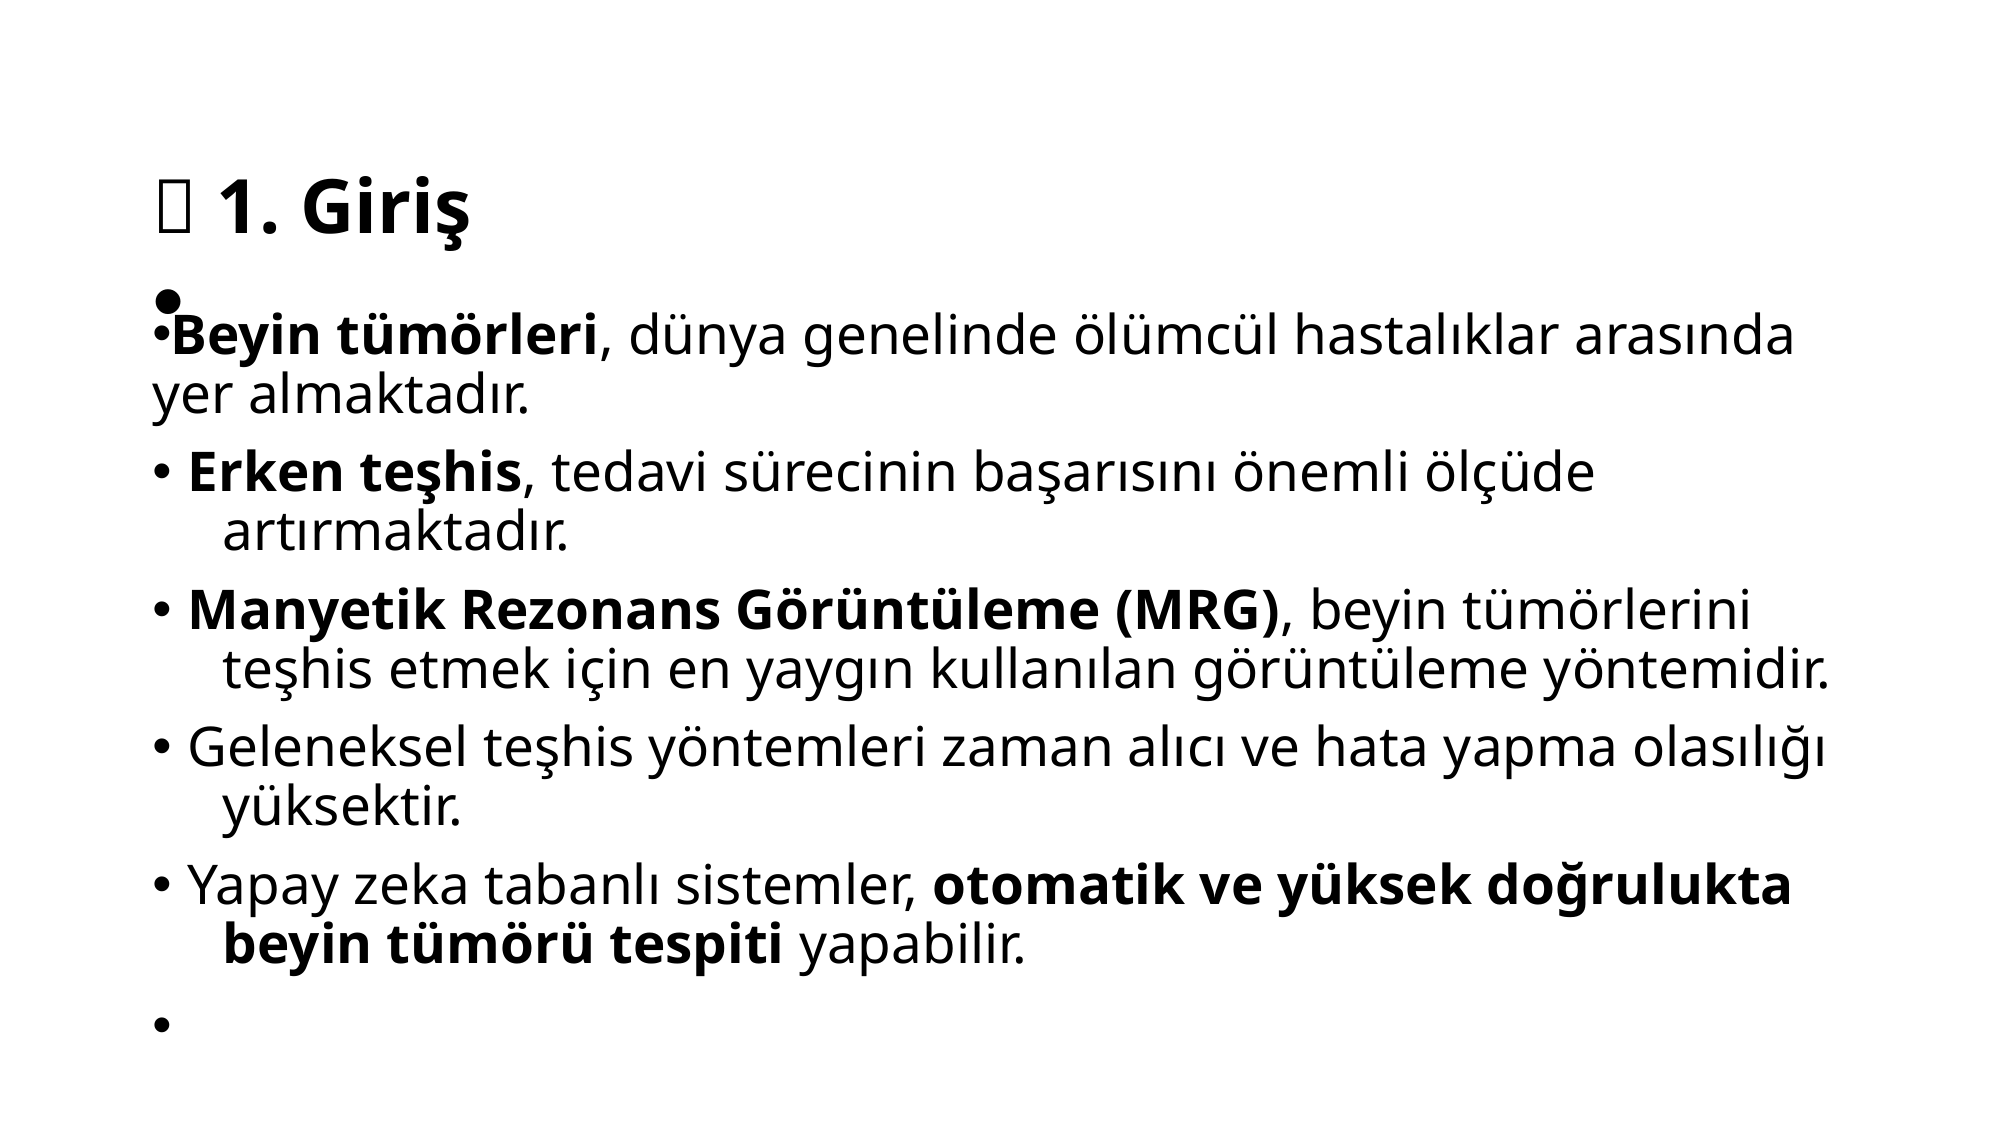

# 📌 1. Giriş
Beyin tümörleri, dünya genelinde ölümcül hastalıklar arasında yer almaktadır.
Erken teşhis, tedavi sürecinin başarısını önemli ölçüde artırmaktadır.
Manyetik Rezonans Görüntüleme (MRG), beyin tümörlerini teşhis etmek için en yaygın kullanılan görüntüleme yöntemidir.
Geleneksel teşhis yöntemleri zaman alıcı ve hata yapma olasılığı yüksektir.
Yapay zeka tabanlı sistemler, otomatik ve yüksek doğrulukta beyin tümörü tespiti yapabilir.